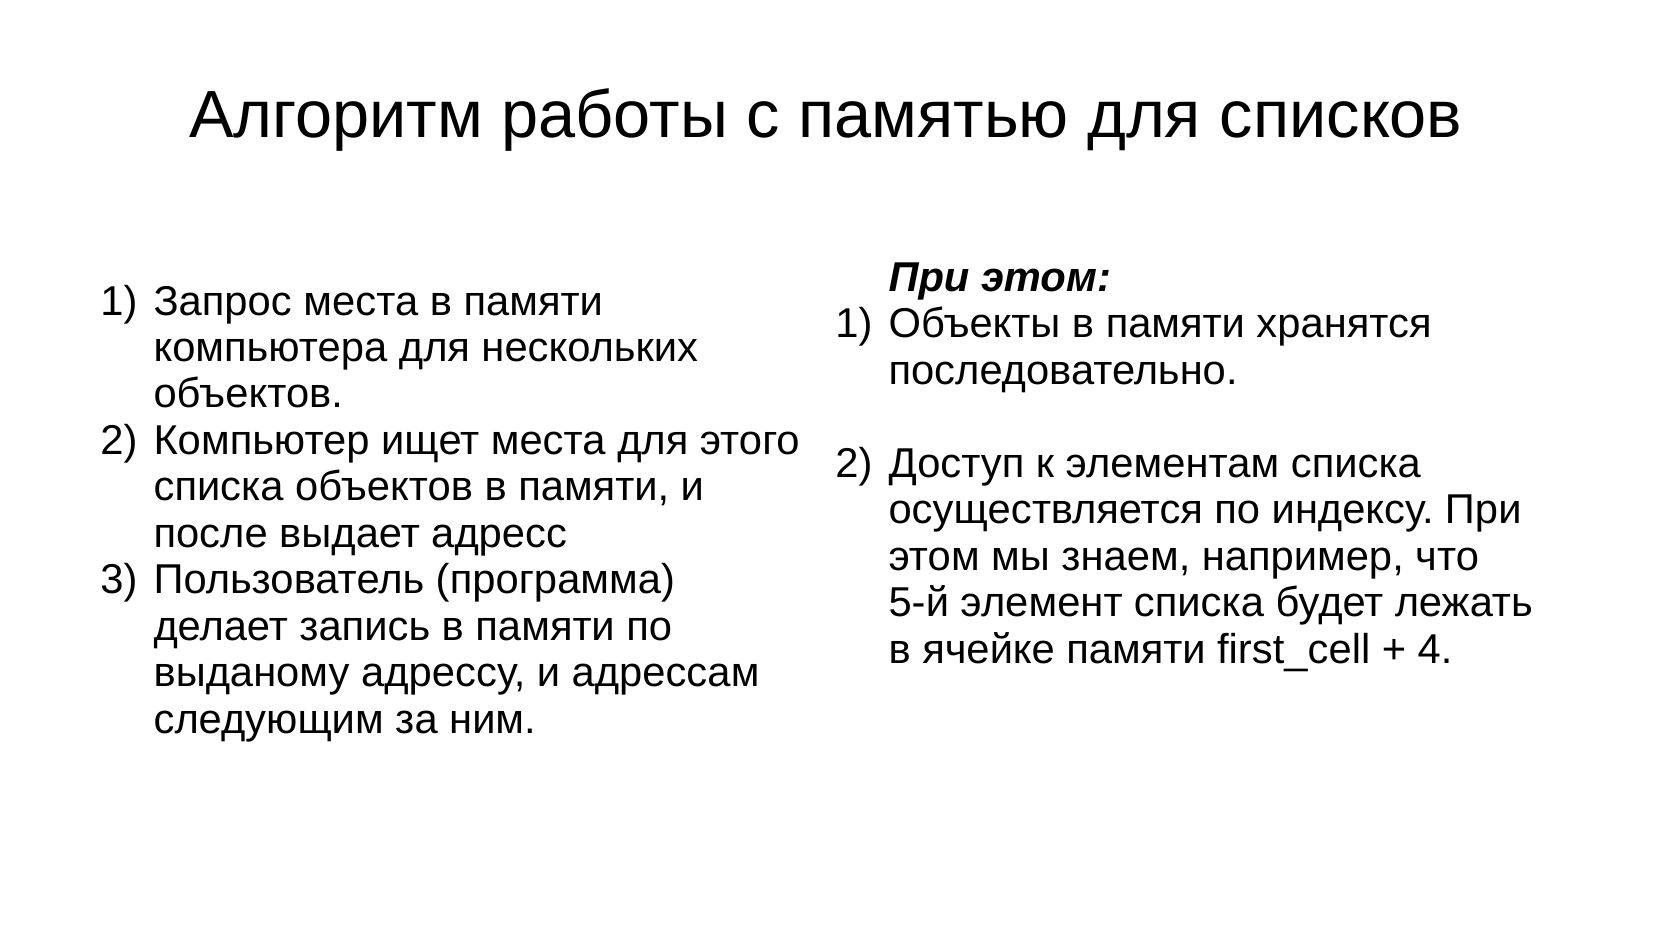

# Алгоритм работы с памятью для списков
При этом:
Объекты в памяти хранятся последовательно.
Доступ к элементам списка осуществляется по индексу. При этом мы знаем, например, что
5-й элемент списка будет лежать в ячейке памяти first_cell + 4.
Запрос места в памяти компьютера для нескольких объектов.
Компьютер ищет места для этого списка объектов в памяти, и после выдает адресс
Пользователь (программа) делает запись в памяти по выданому адрессу, и адрессам следующим за ним.